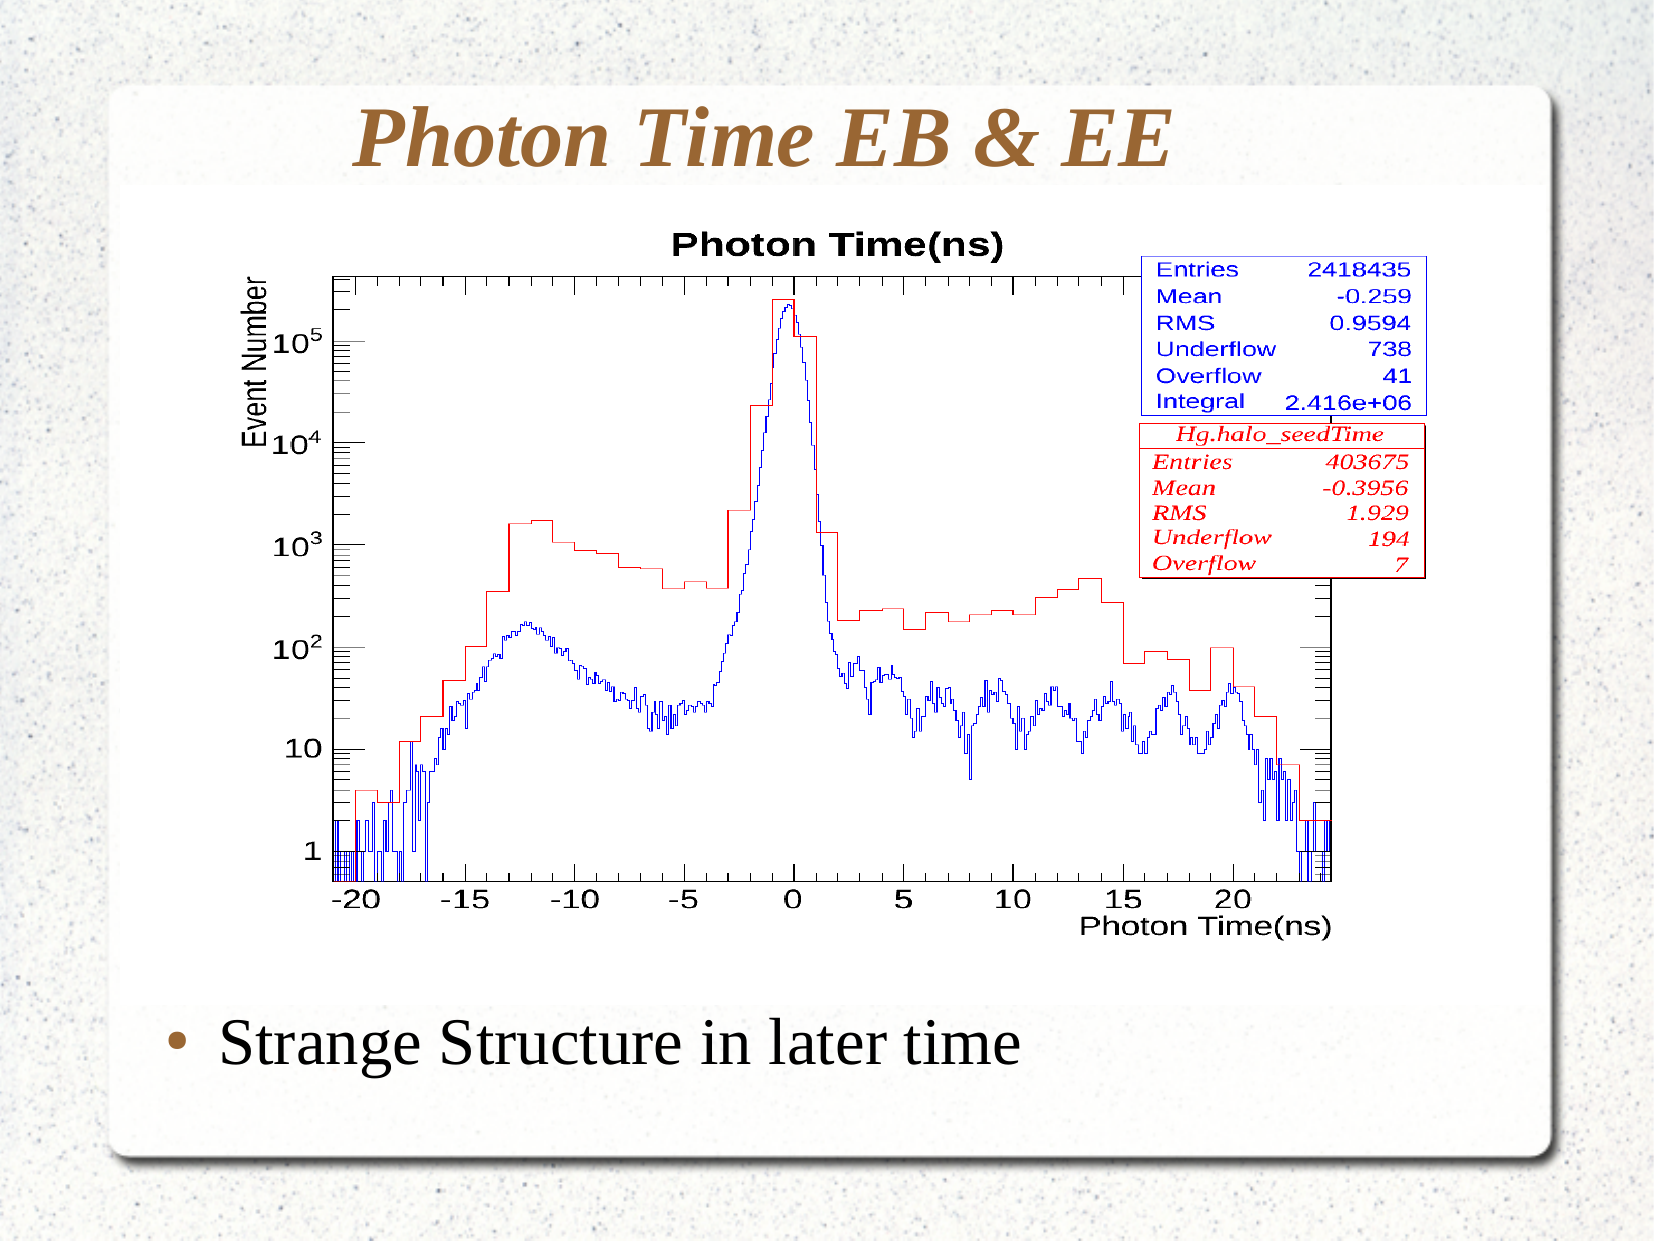

# Photon Time EB & EE
Strange Structure in later time